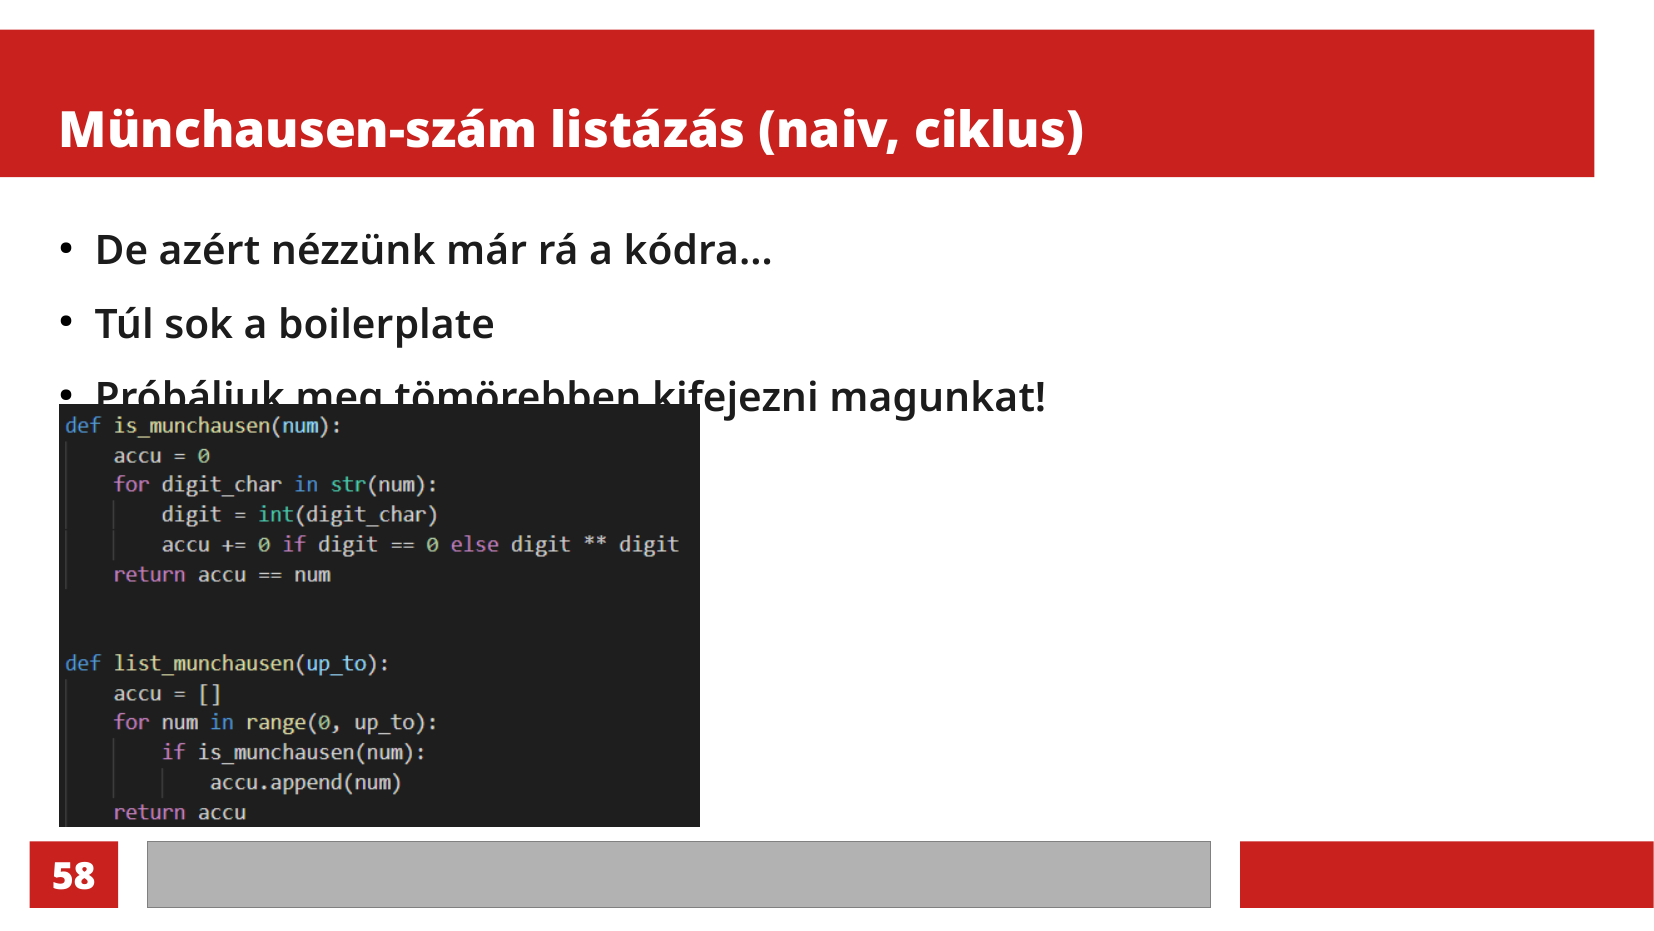

# Münchausen-szám listázás (naiv, ciklus)
De azért nézzünk már rá a kódra…
Túl sok a boilerplate
Próbáljuk meg tömörebben kifejezni magunkat!
58